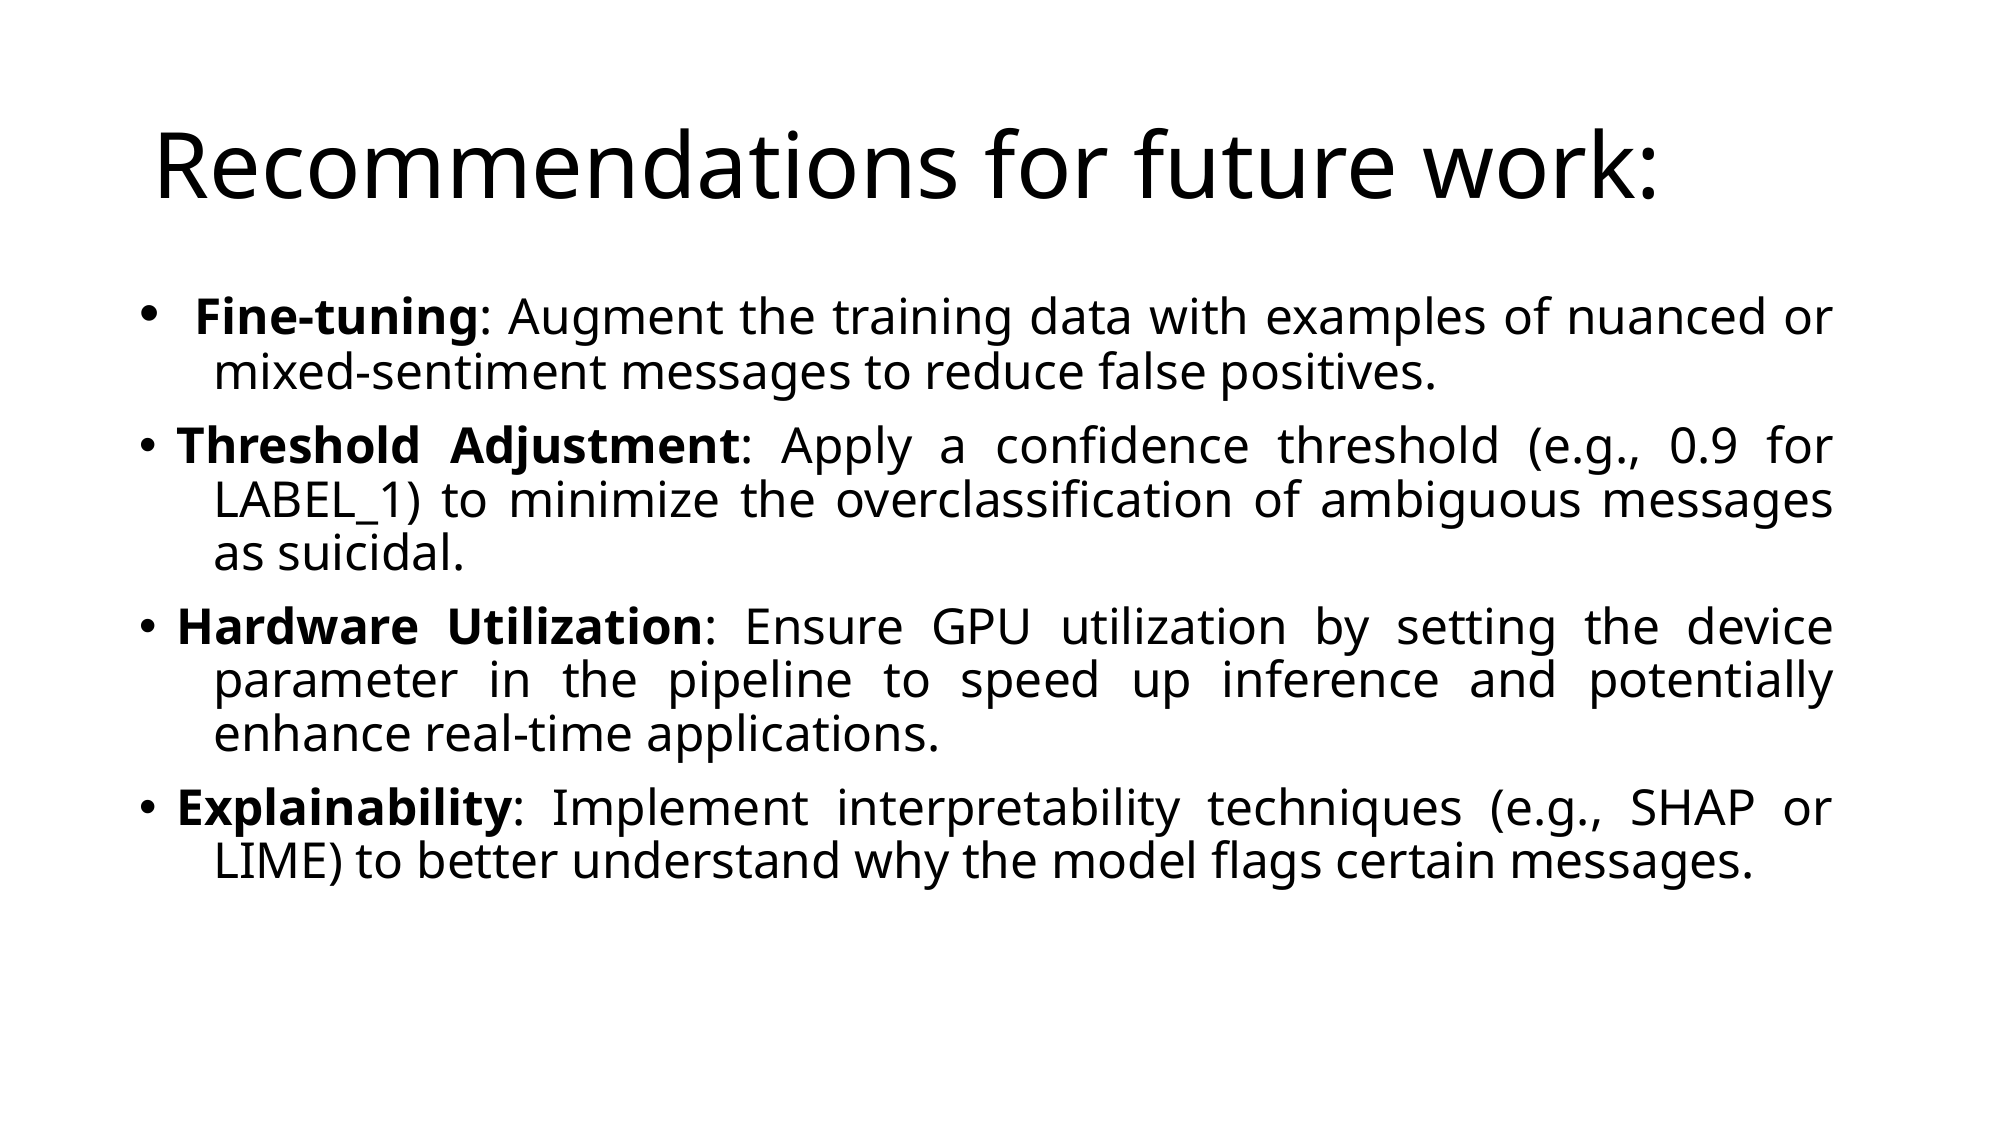

# Recommendations for future work:
 Fine-tuning: Augment the training data with examples of nuanced or mixed-sentiment messages to reduce false positives.
Threshold Adjustment: Apply a confidence threshold (e.g., 0.9 for LABEL_1) to minimize the overclassification of ambiguous messages as suicidal.
Hardware Utilization: Ensure GPU utilization by setting the device parameter in the pipeline to speed up inference and potentially enhance real-time applications.
Explainability: Implement interpretability techniques (e.g., SHAP or LIME) to better understand why the model flags certain messages.